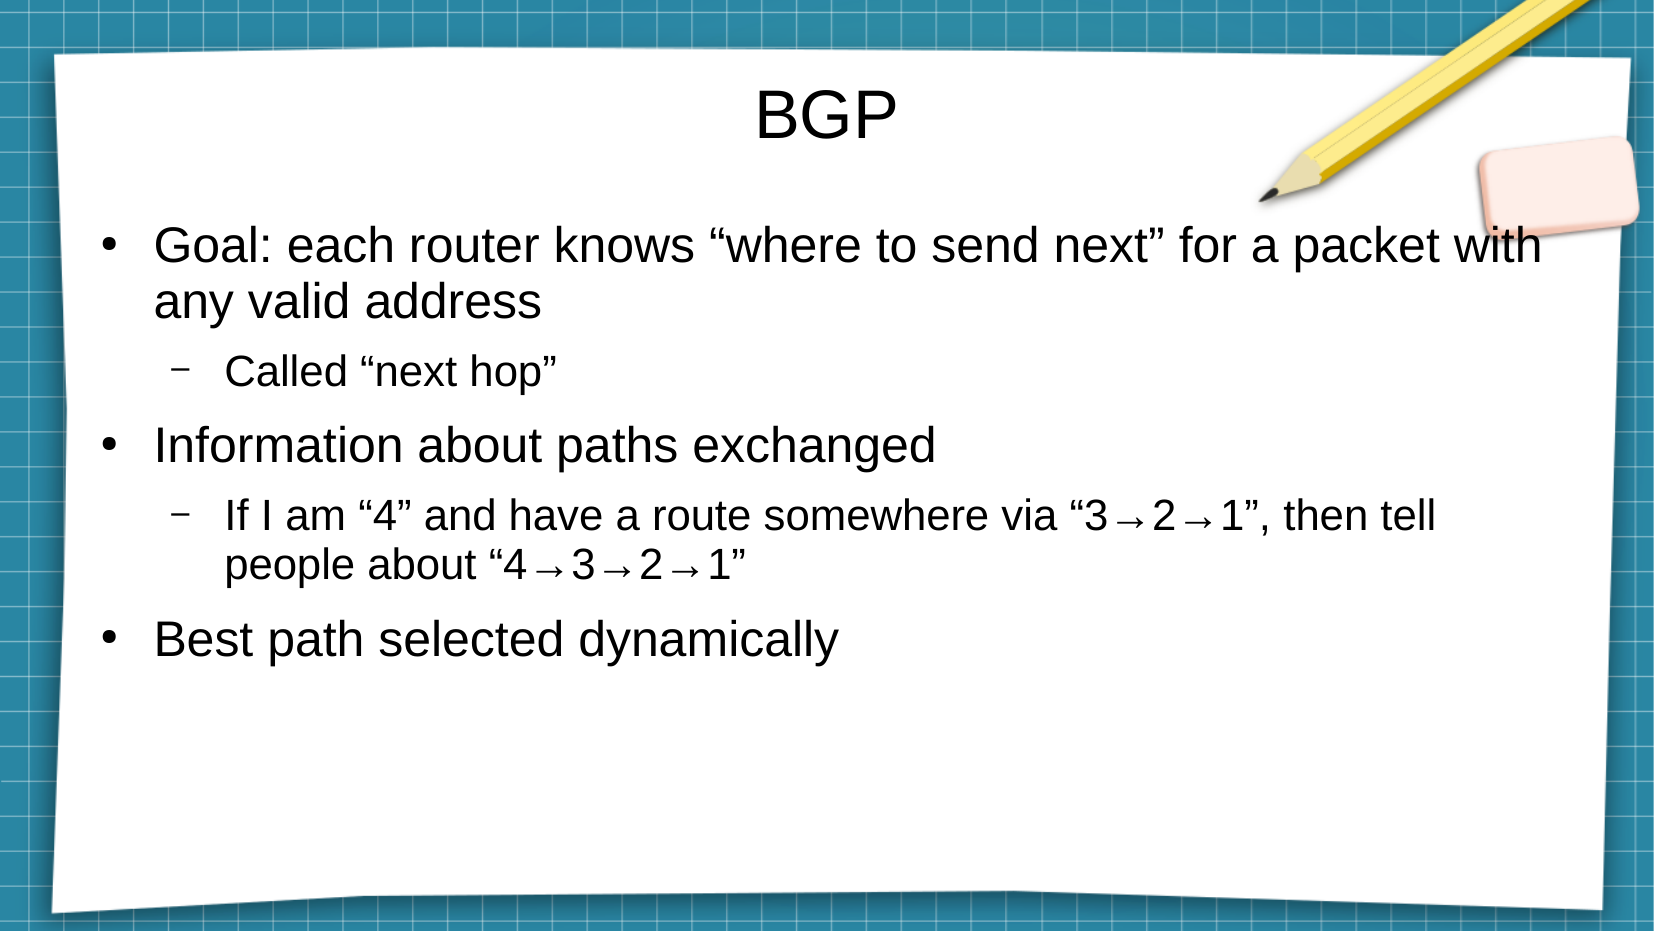

# BGP
Goal: each router knows “where to send next” for a packet with any valid address
Called “next hop”
Information about paths exchanged
If I am “4” and have a route somewhere via “3→2→1”, then tell people about “4→3→2→1”
Best path selected dynamically